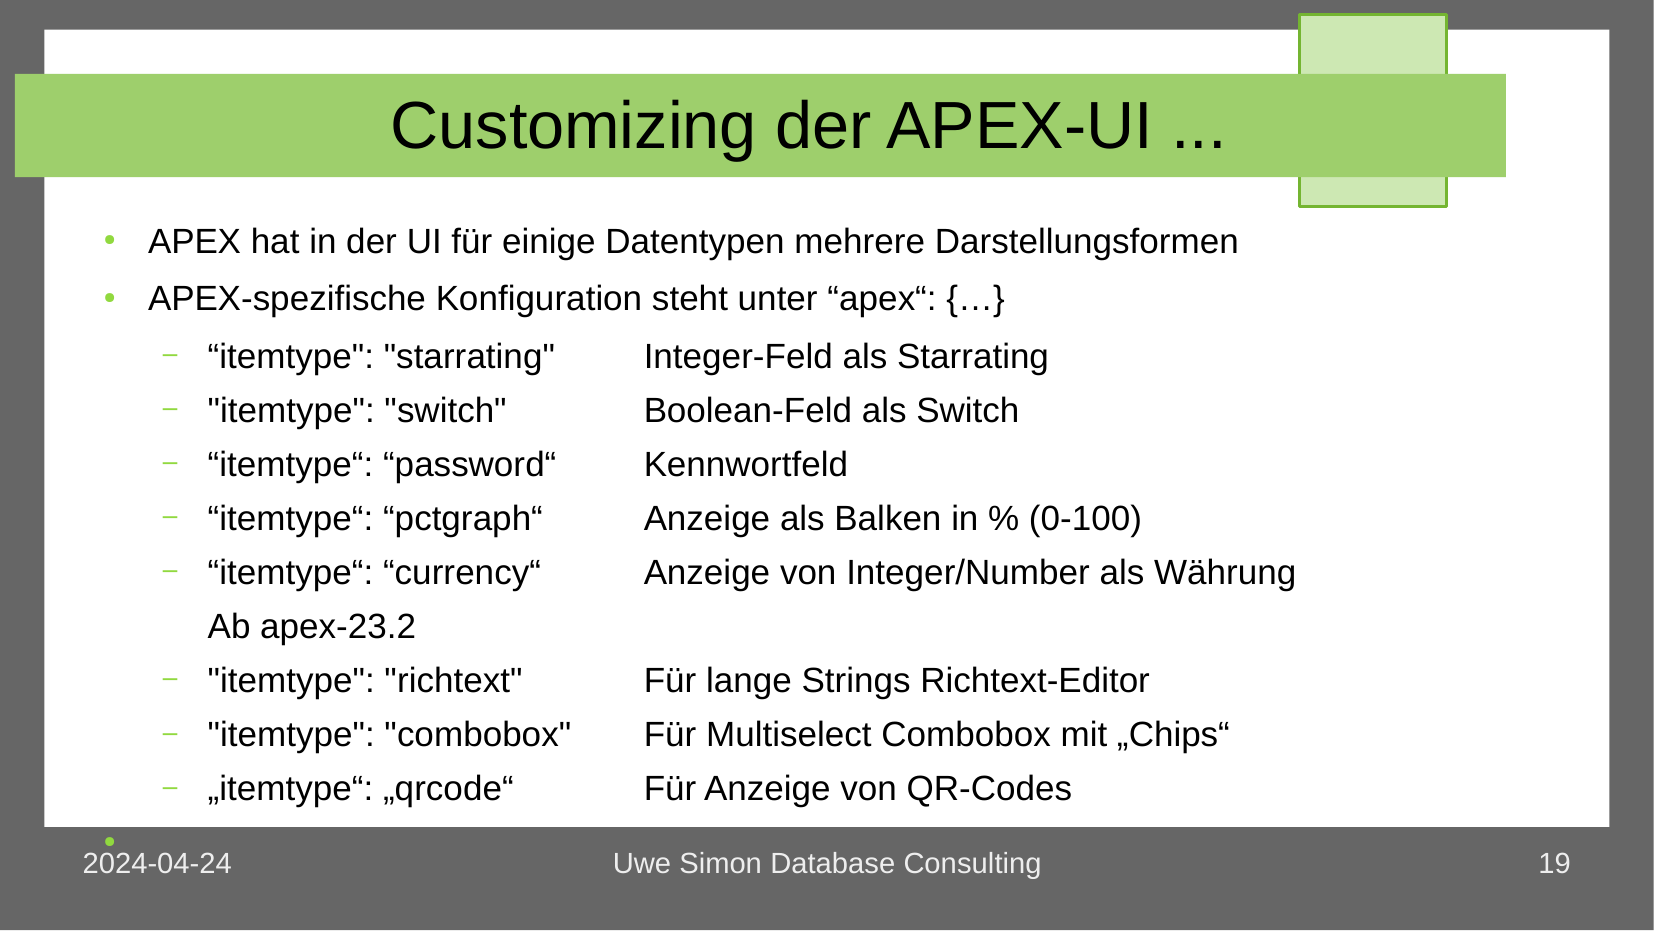

# Customizing der APEX-UI ...
APEX hat in der UI für einige Datentypen mehrere Darstellungsformen
APEX-spezifische Konfiguration steht unter “apex“: {…}
“itemtype": "starrating"				Integer-Feld als Starrating
"itemtype": "switch"	Boolean-Feld als Switch
“itemtype“: “password“	Kennwortfeld
“itemtype“: “pctgraph“	Anzeige als Balken in % (0-100)
“itemtype“: “currency“	Anzeige von Integer/Number als Währung
Ab apex-23.2
"itemtype": "richtext"	Für lange Strings Richtext-Editor
"itemtype": "combobox"	Für Multiselect Combobox mit „Chips“
„itemtype“: „qrcode“	Für Anzeige von QR-Codes
2024-04-24
Uwe Simon Database Consulting
19